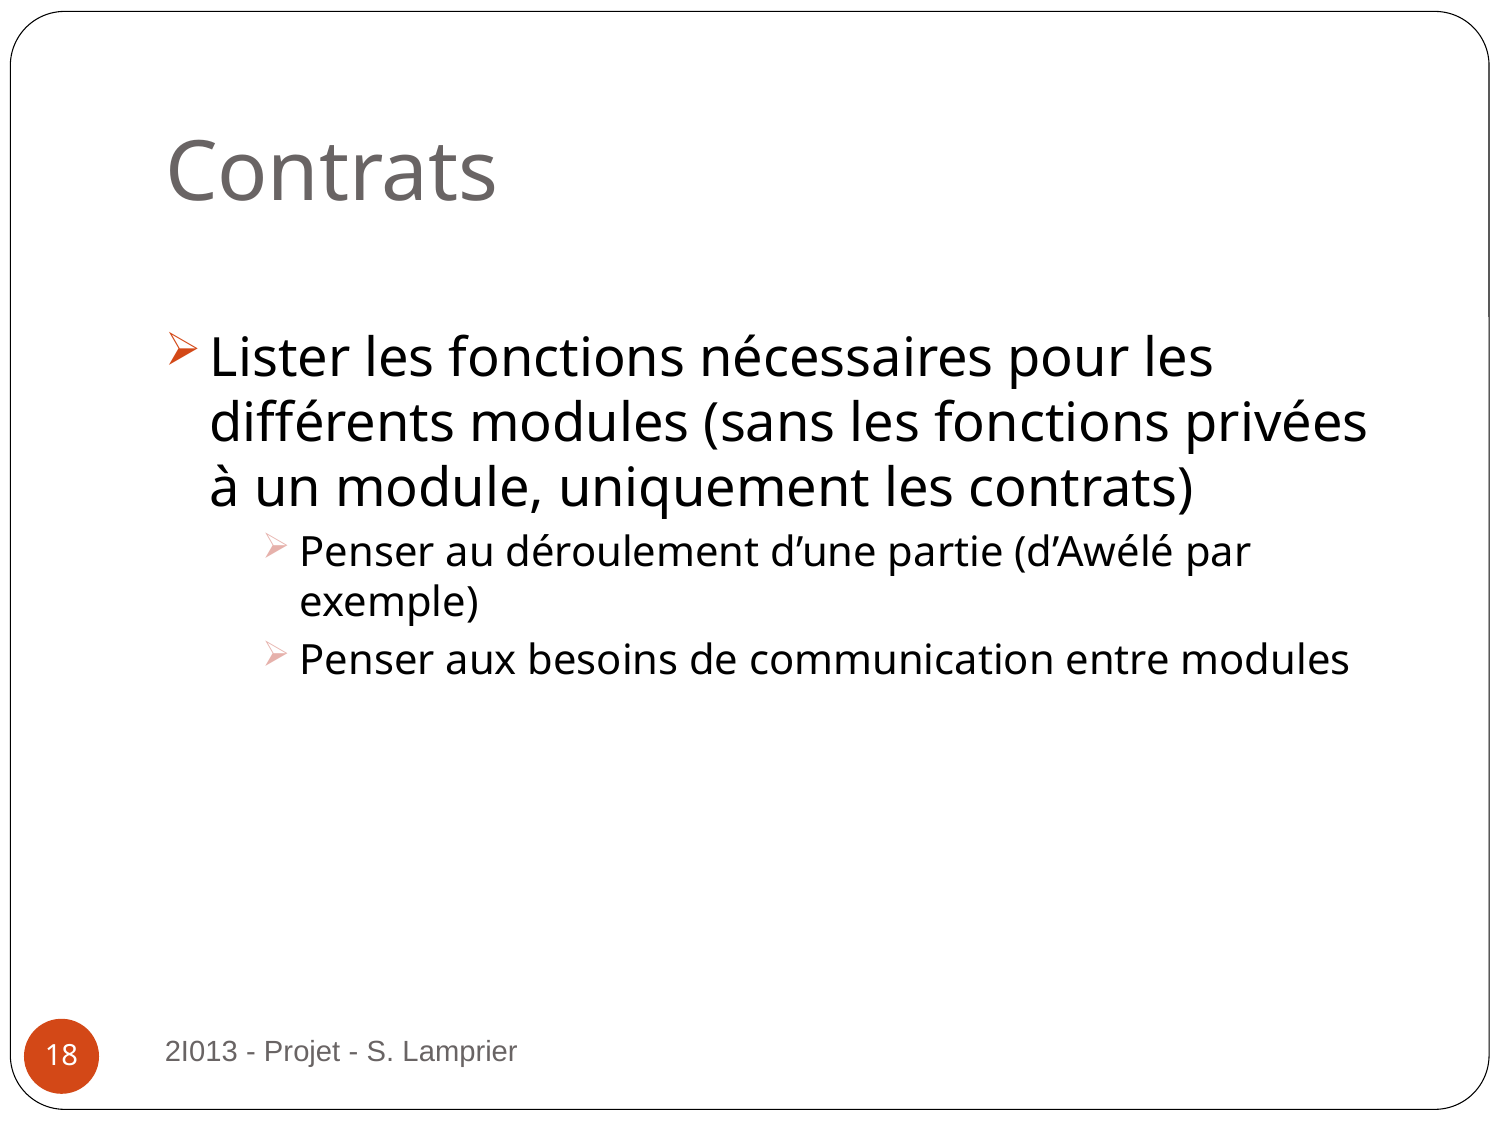

# Contrats
Lister les fonctions nécessaires pour les différents modules (sans les fonctions privées à un module, uniquement les contrats)
Penser au déroulement d’une partie (d’Awélé par exemple)
Penser aux besoins de communication entre modules
2I013 - Projet - S. Lamprier